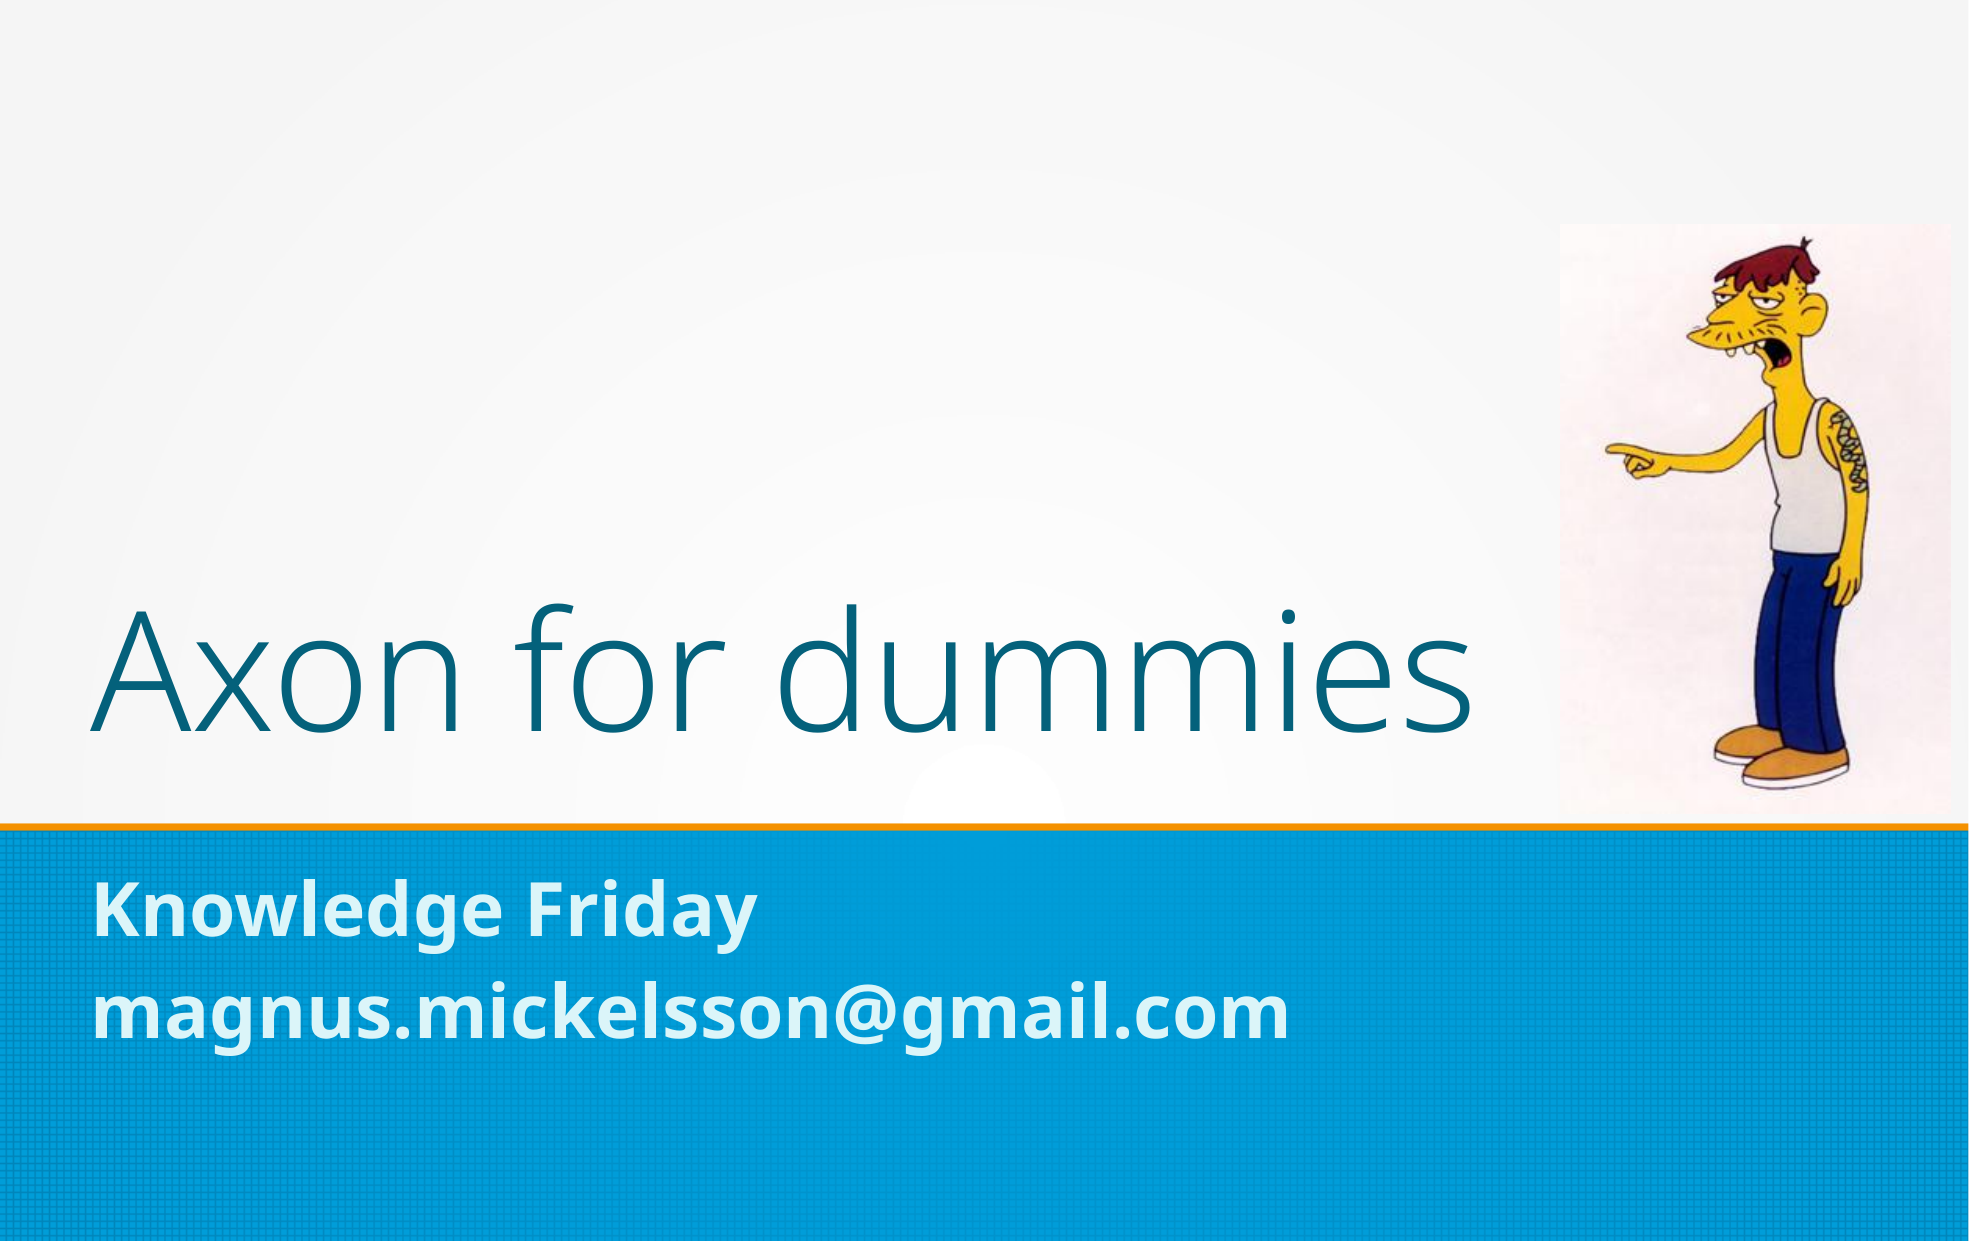

# Axon for dummies
Knowledge Friday
magnus.mickelsson@gmail.com